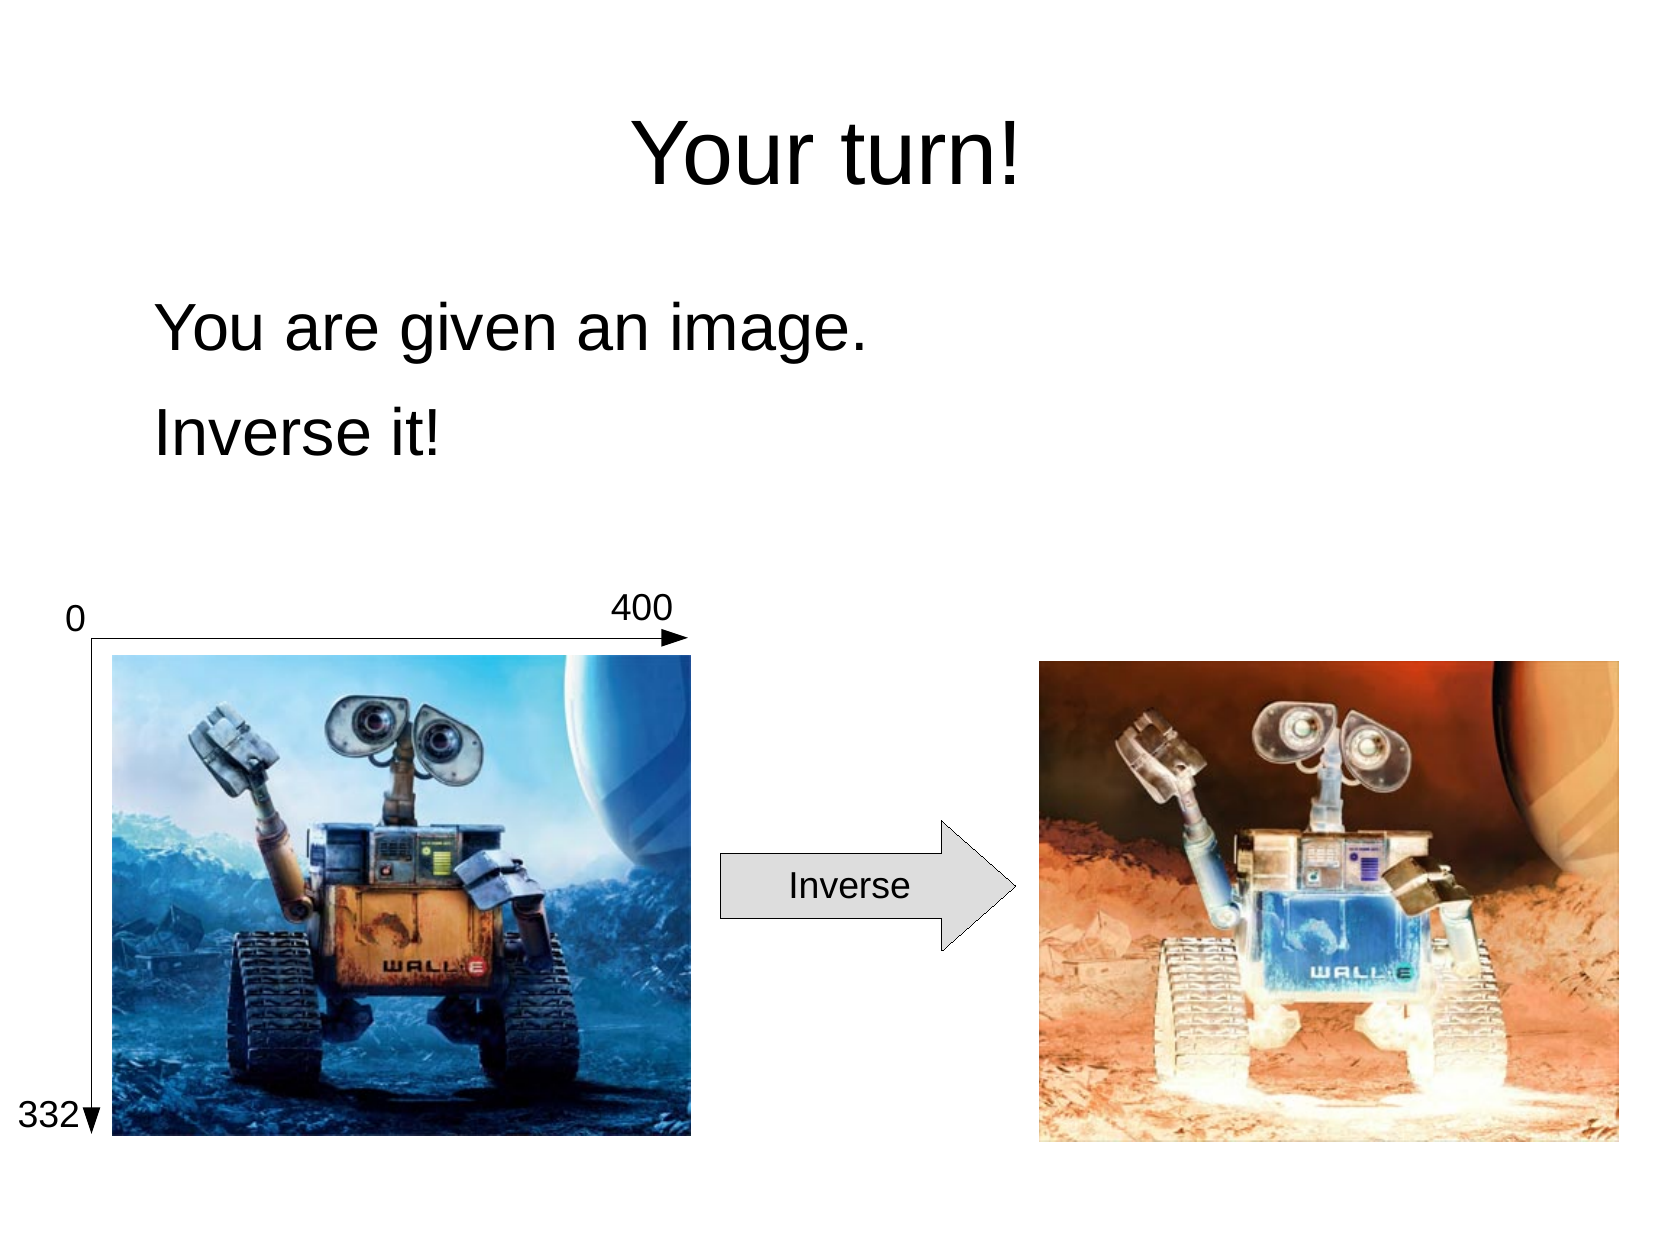

# Your turn!
You are given an image.
Inverse it!
400
0
Inverse
332